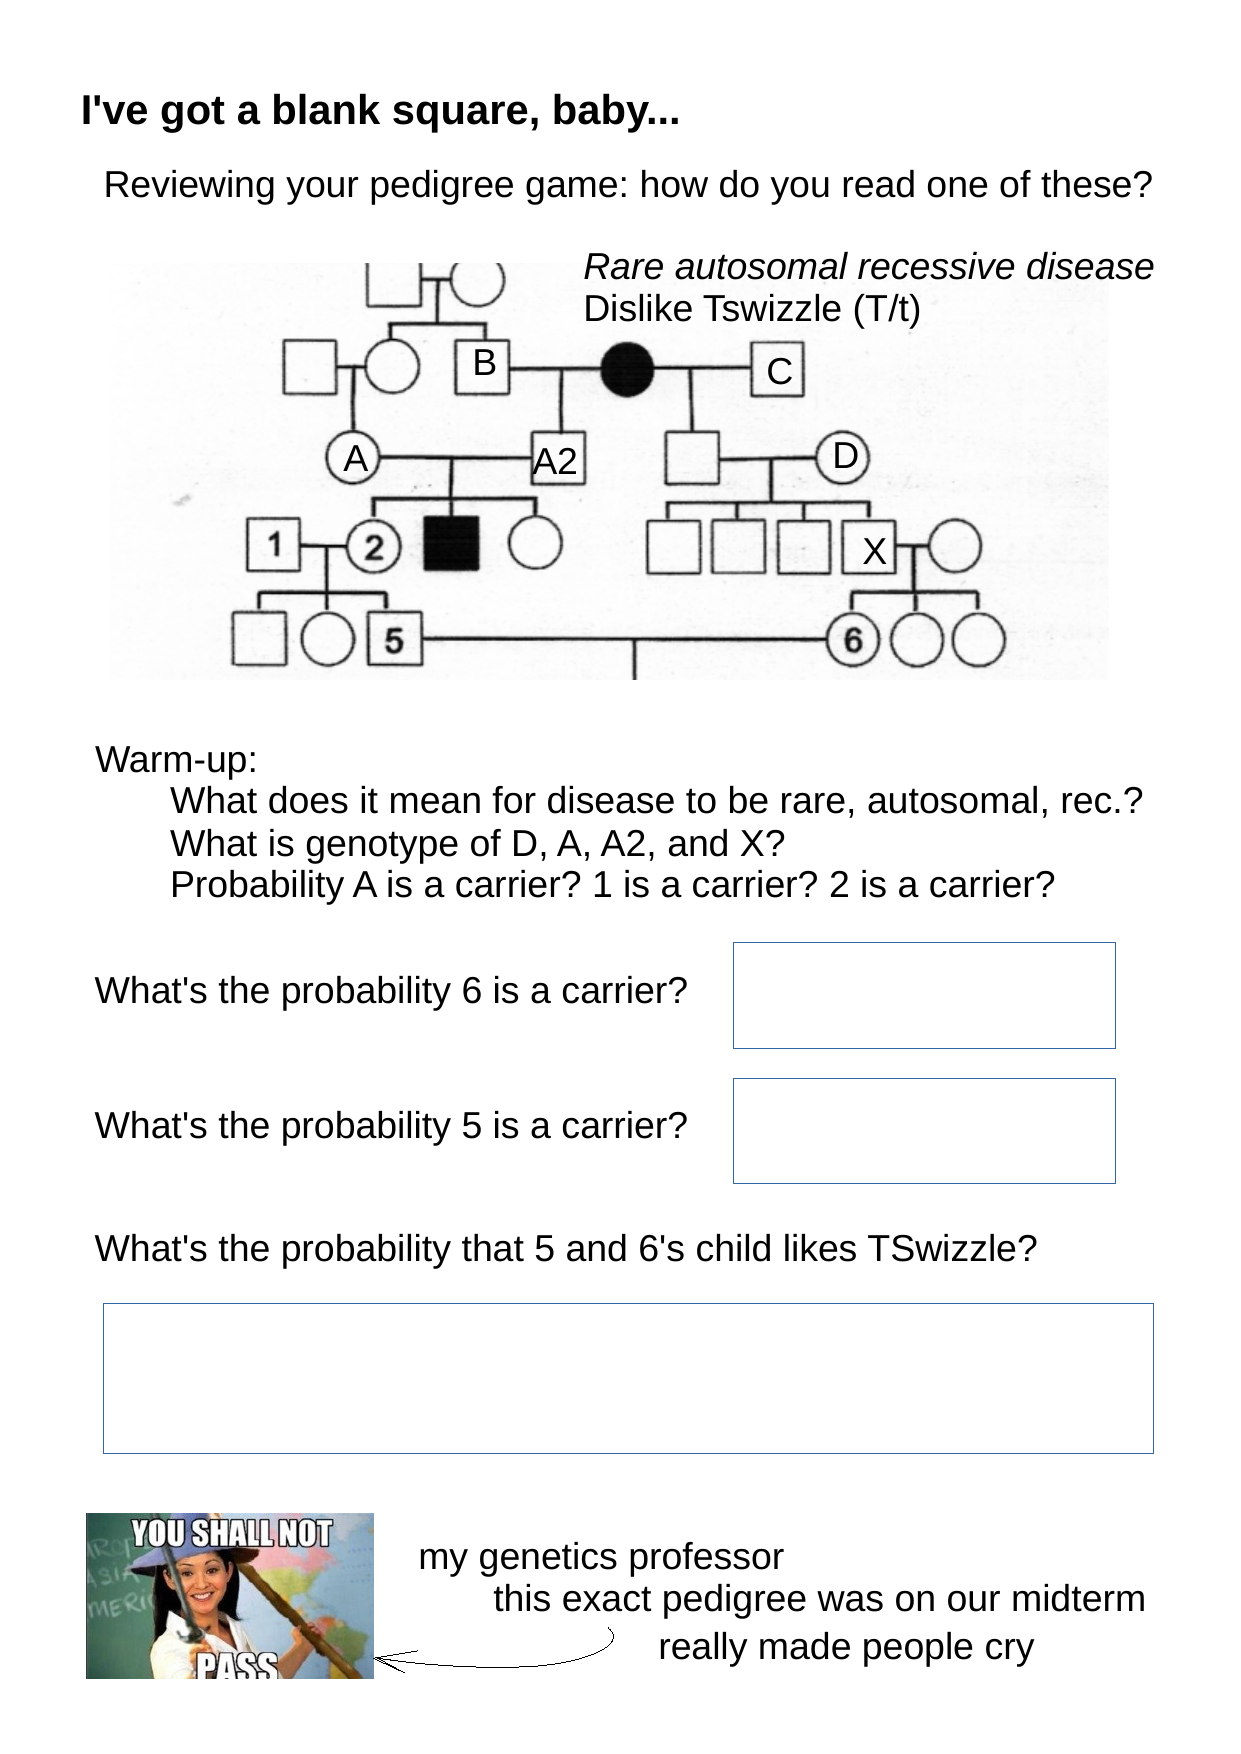

I've got a blank square, baby...
Reviewing your pedigree game: how do you read one of these?
Rare autosomal recessive disease
Dislike Tswizzle (T/t)
B
C
D
A
A2
X
Warm-up:
	What does it mean for disease to be rare, autosomal, rec.?
	What is genotype of D, A, A2, and X?
	Probability A is a carrier? 1 is a carrier? 2 is a carrier?
What's the probability 6 is a carrier?
What's the probability 5 is a carrier?
What's the probability that 5 and 6's child likes TSwizzle?
my genetics professor
	this exact pedigree was on our midterm
really made people cry